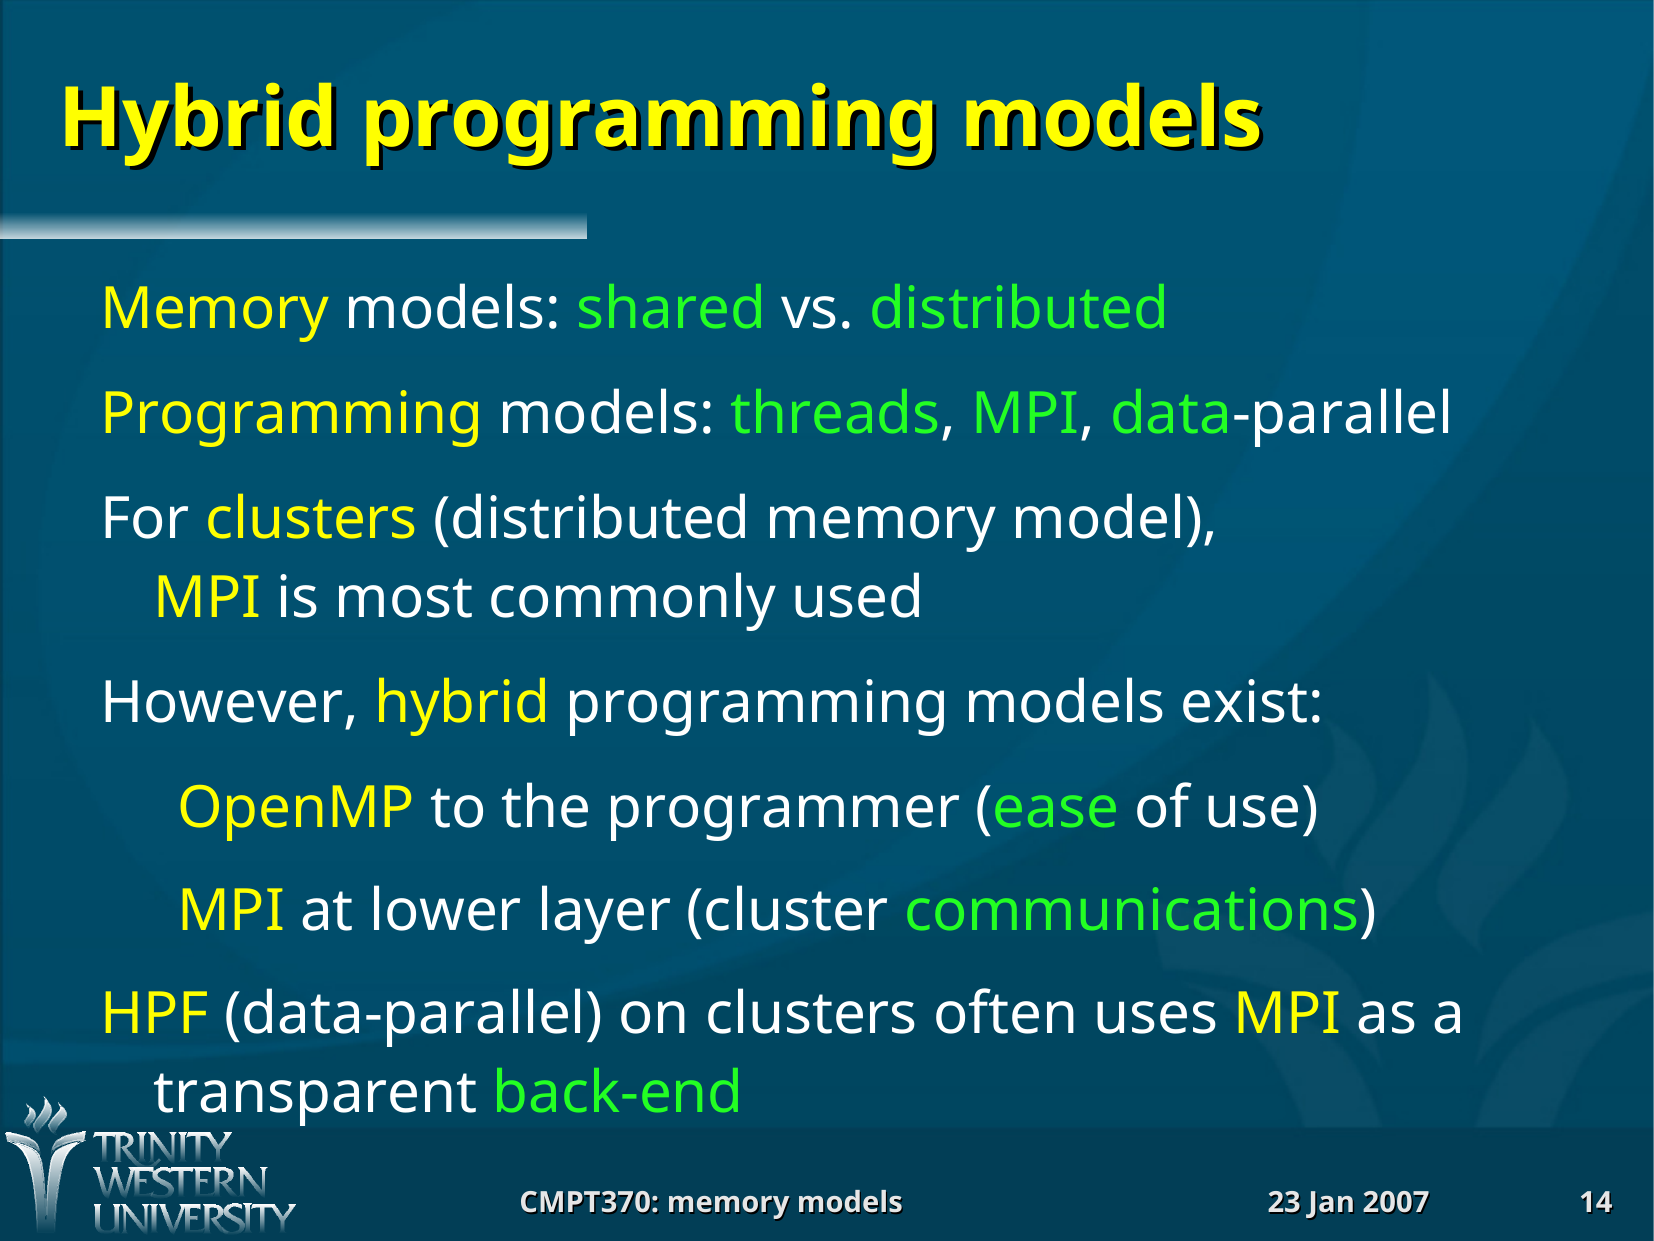

# Hybrid programming models
Memory models: shared vs. distributed
Programming models: threads, MPI, data-parallel
For clusters (distributed memory model),
MPI is most commonly used
However, hybrid programming models exist:
OpenMP to the programmer (ease of use)
MPI at lower layer (cluster communications)
HPF (data-parallel) on clusters often uses MPI as a transparent back-end
CMPT370: memory models
23 Jan 2007
14